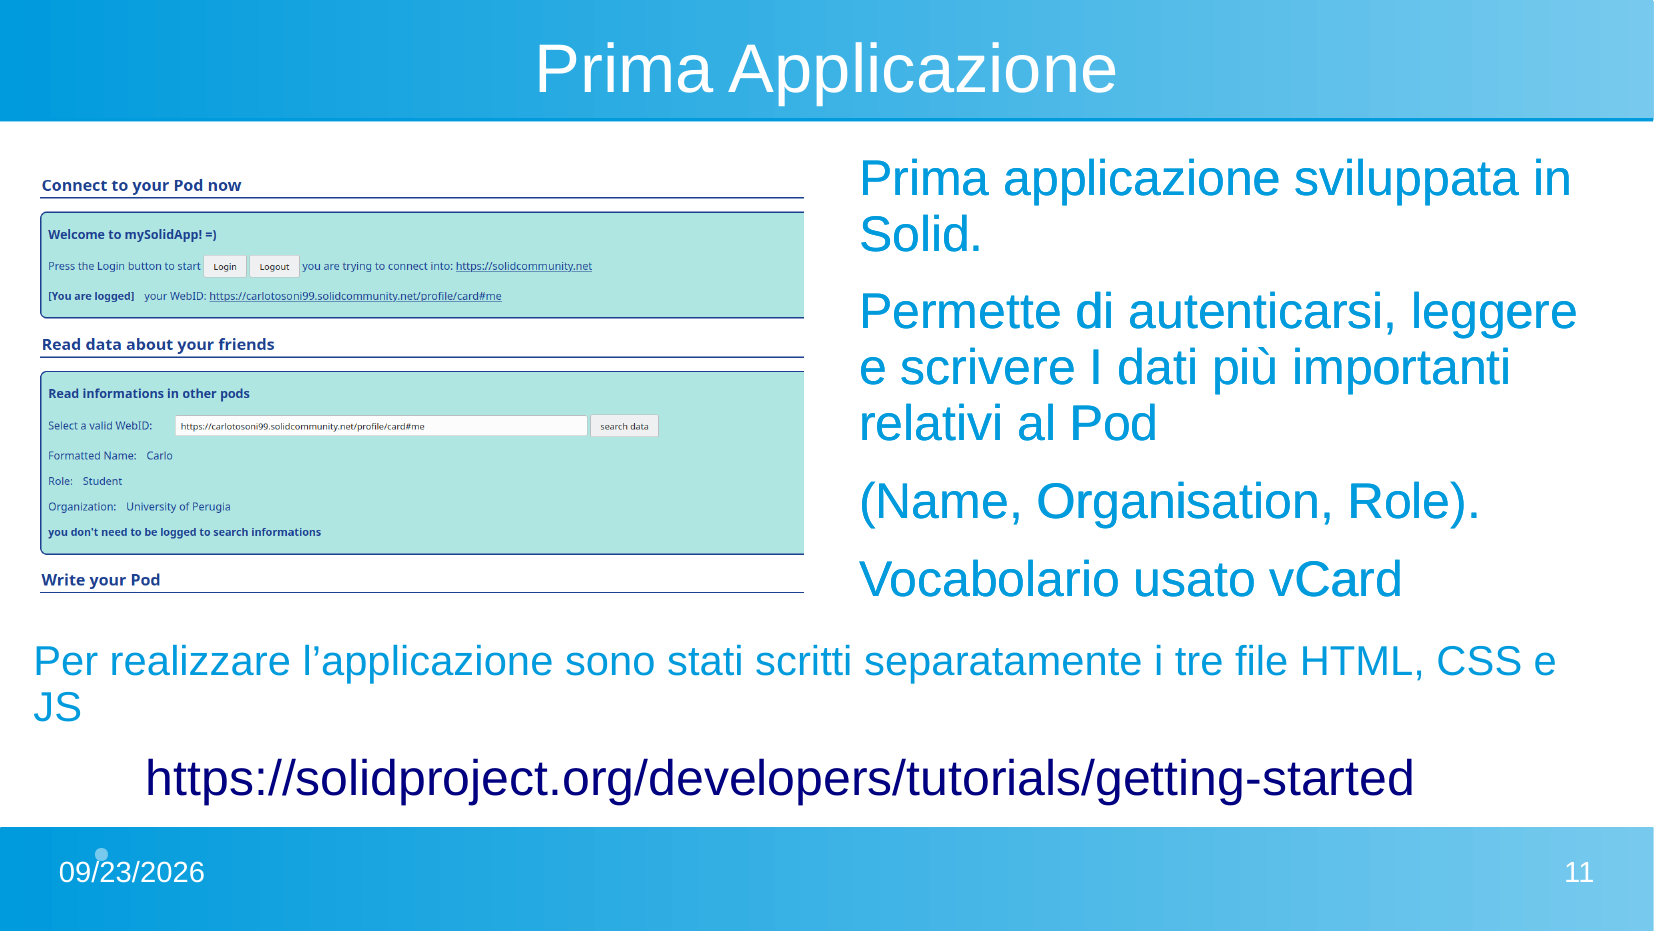

# Prima Applicazione
Prima applicazione sviluppata in Solid.
Permette di autenticarsi, leggere e scrivere I dati più importanti relativi al Pod
(Name, Organisation, Role).
Vocabolario usato vCard
Prima applicazione sviluppata in Solid.
Permette di autenticarsi, leggere e scrivere I dati più importanti relativi al Pod
(Name, Organisation, Role).
Vocabolario usato vCard
Per realizzare l’applicazione sono stati scritti separatamente i tre file HTML, CSS e JS
https://solidproject.org/developers/tutorials/getting-started
11